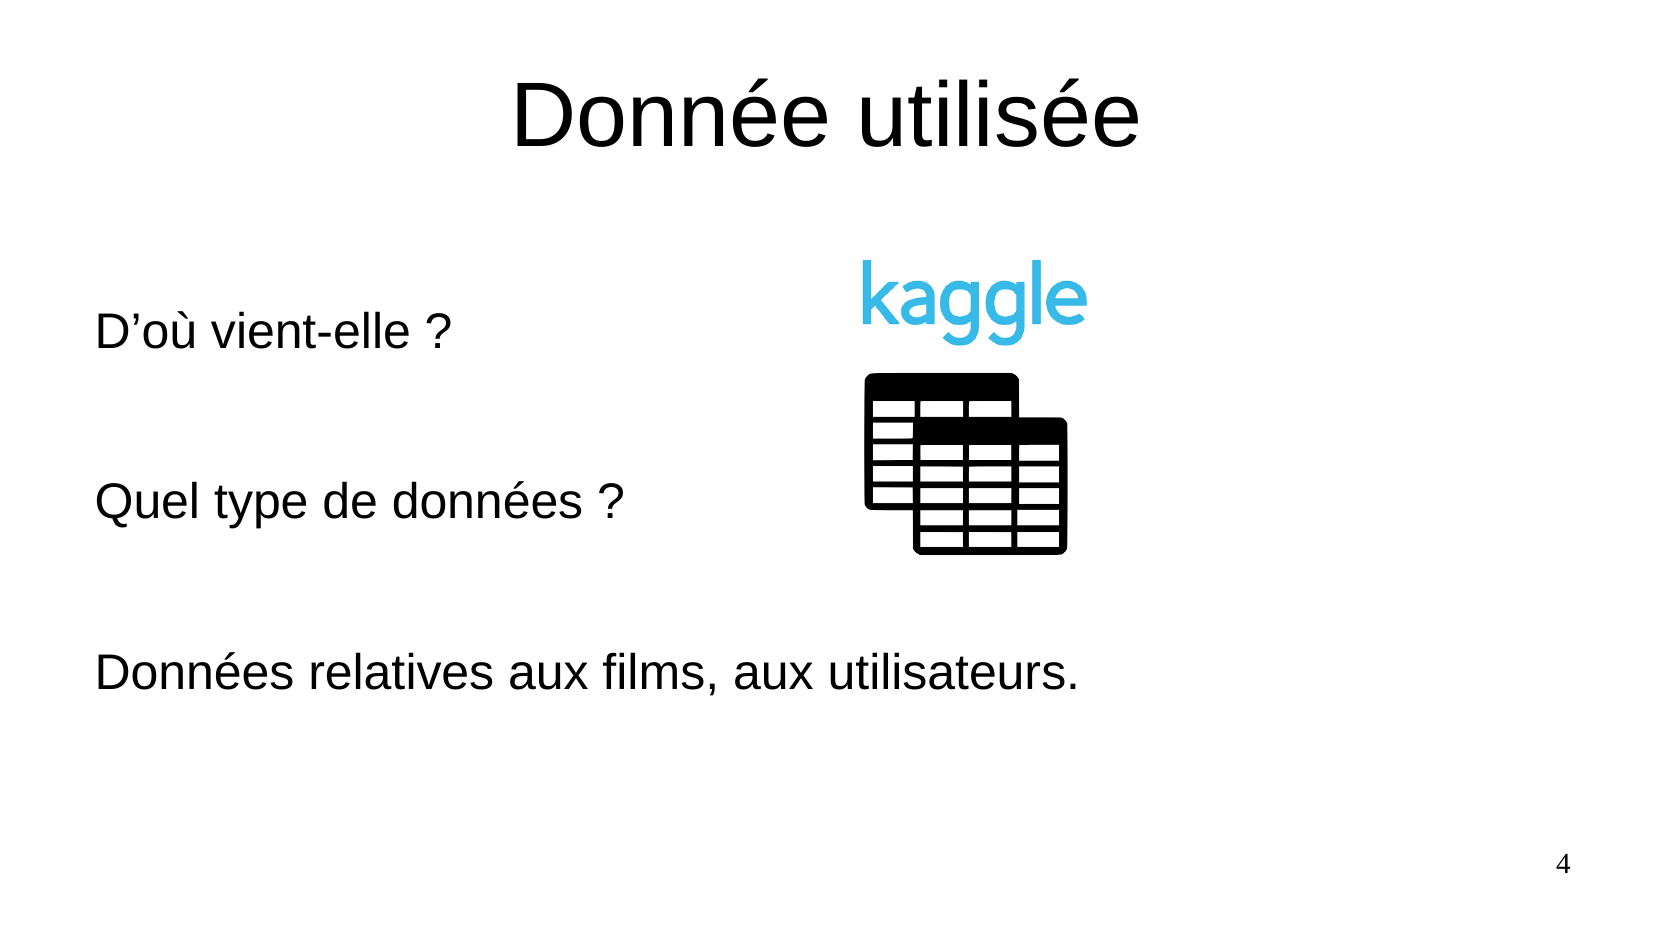

# Donnée utilisée
D’où vient-elle ?
Quel type de données ?
Données relatives aux films, aux utilisateurs.
4